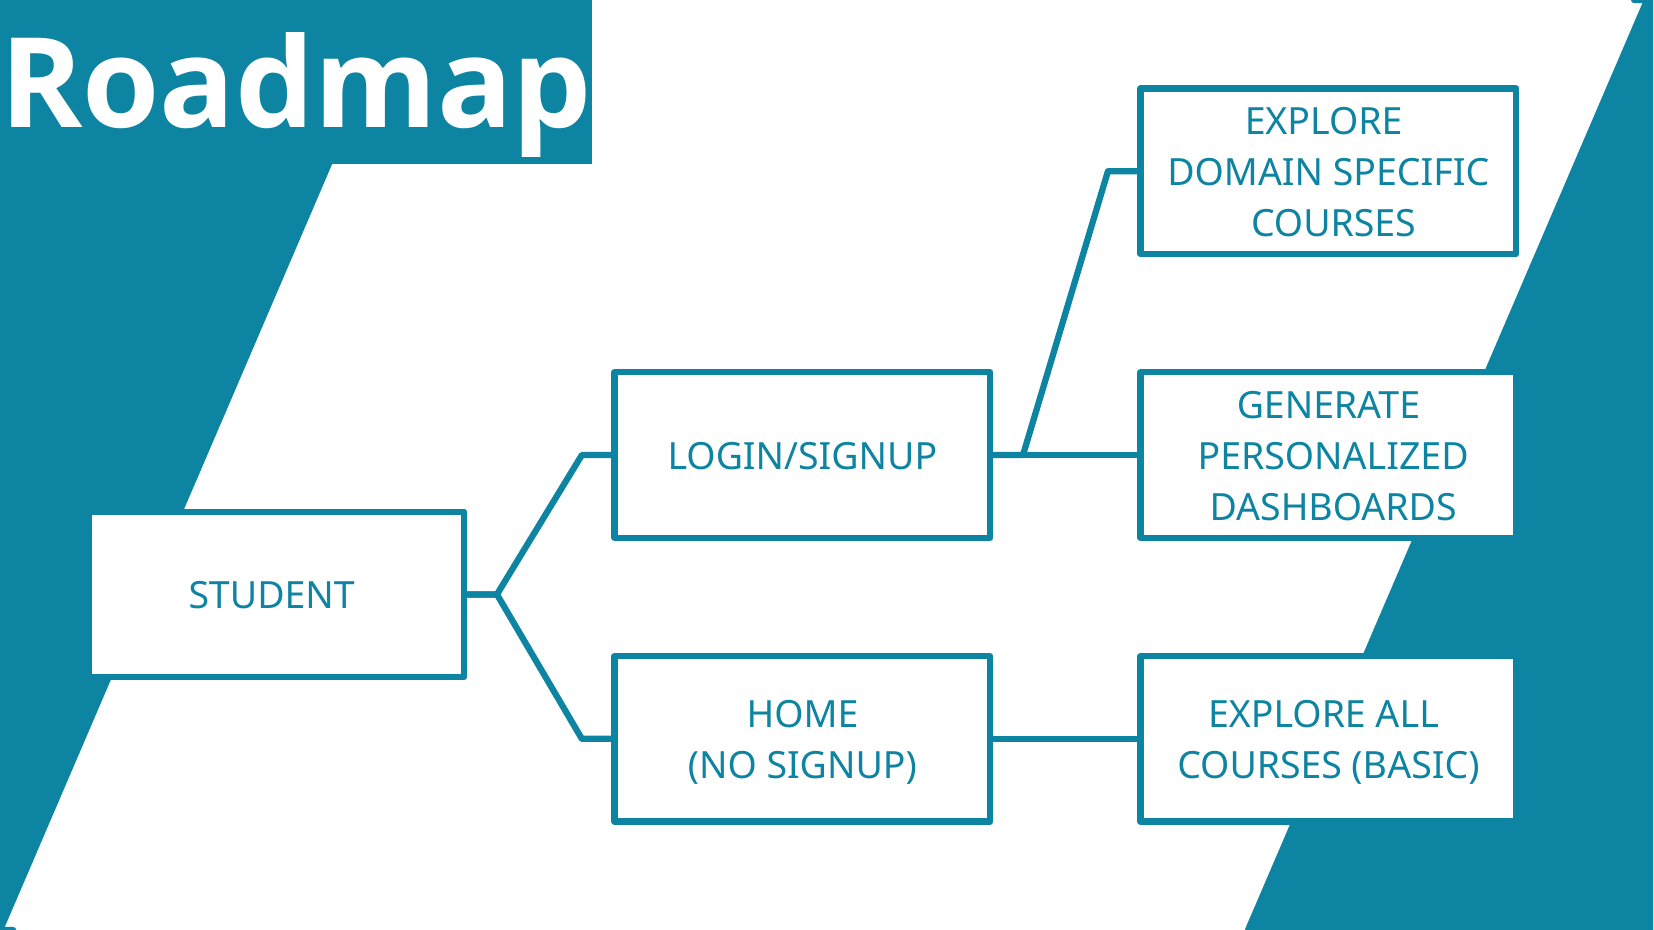

# Roadmap
Explore
Domain specific
 courses
Login/SIGNUP
Generate
 PERSONALIZED
 DASHBOARDs
Student
Home
(No signup)
EXPLORE ALL
COURSES (basic)